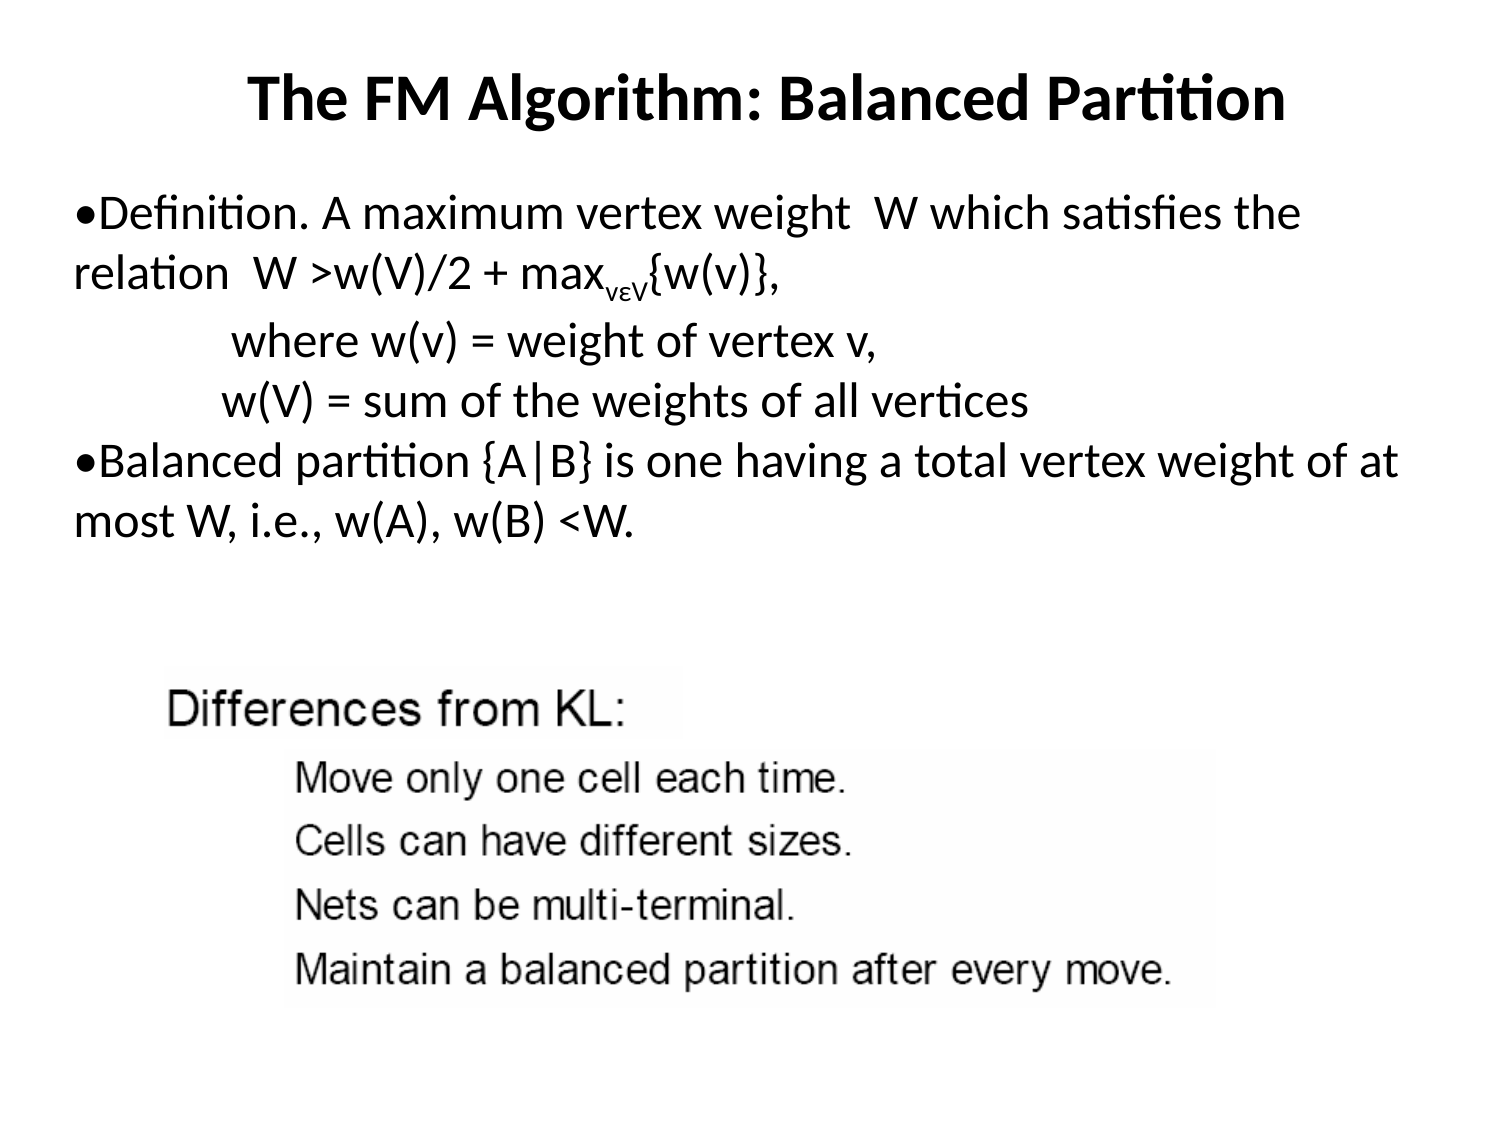

The FM Algorithm: Balanced Partition
•Definition. A maximum vertex weight W which satisfies the relation W >w(V)/2 + maxvεV{w(v)},
 where w(v) = weight of vertex v,
		w(V) = sum of the weights of all vertices
•Balanced partition {A|B} is one having a total vertex weight of at most W, i.e., w(A), w(B) <W.